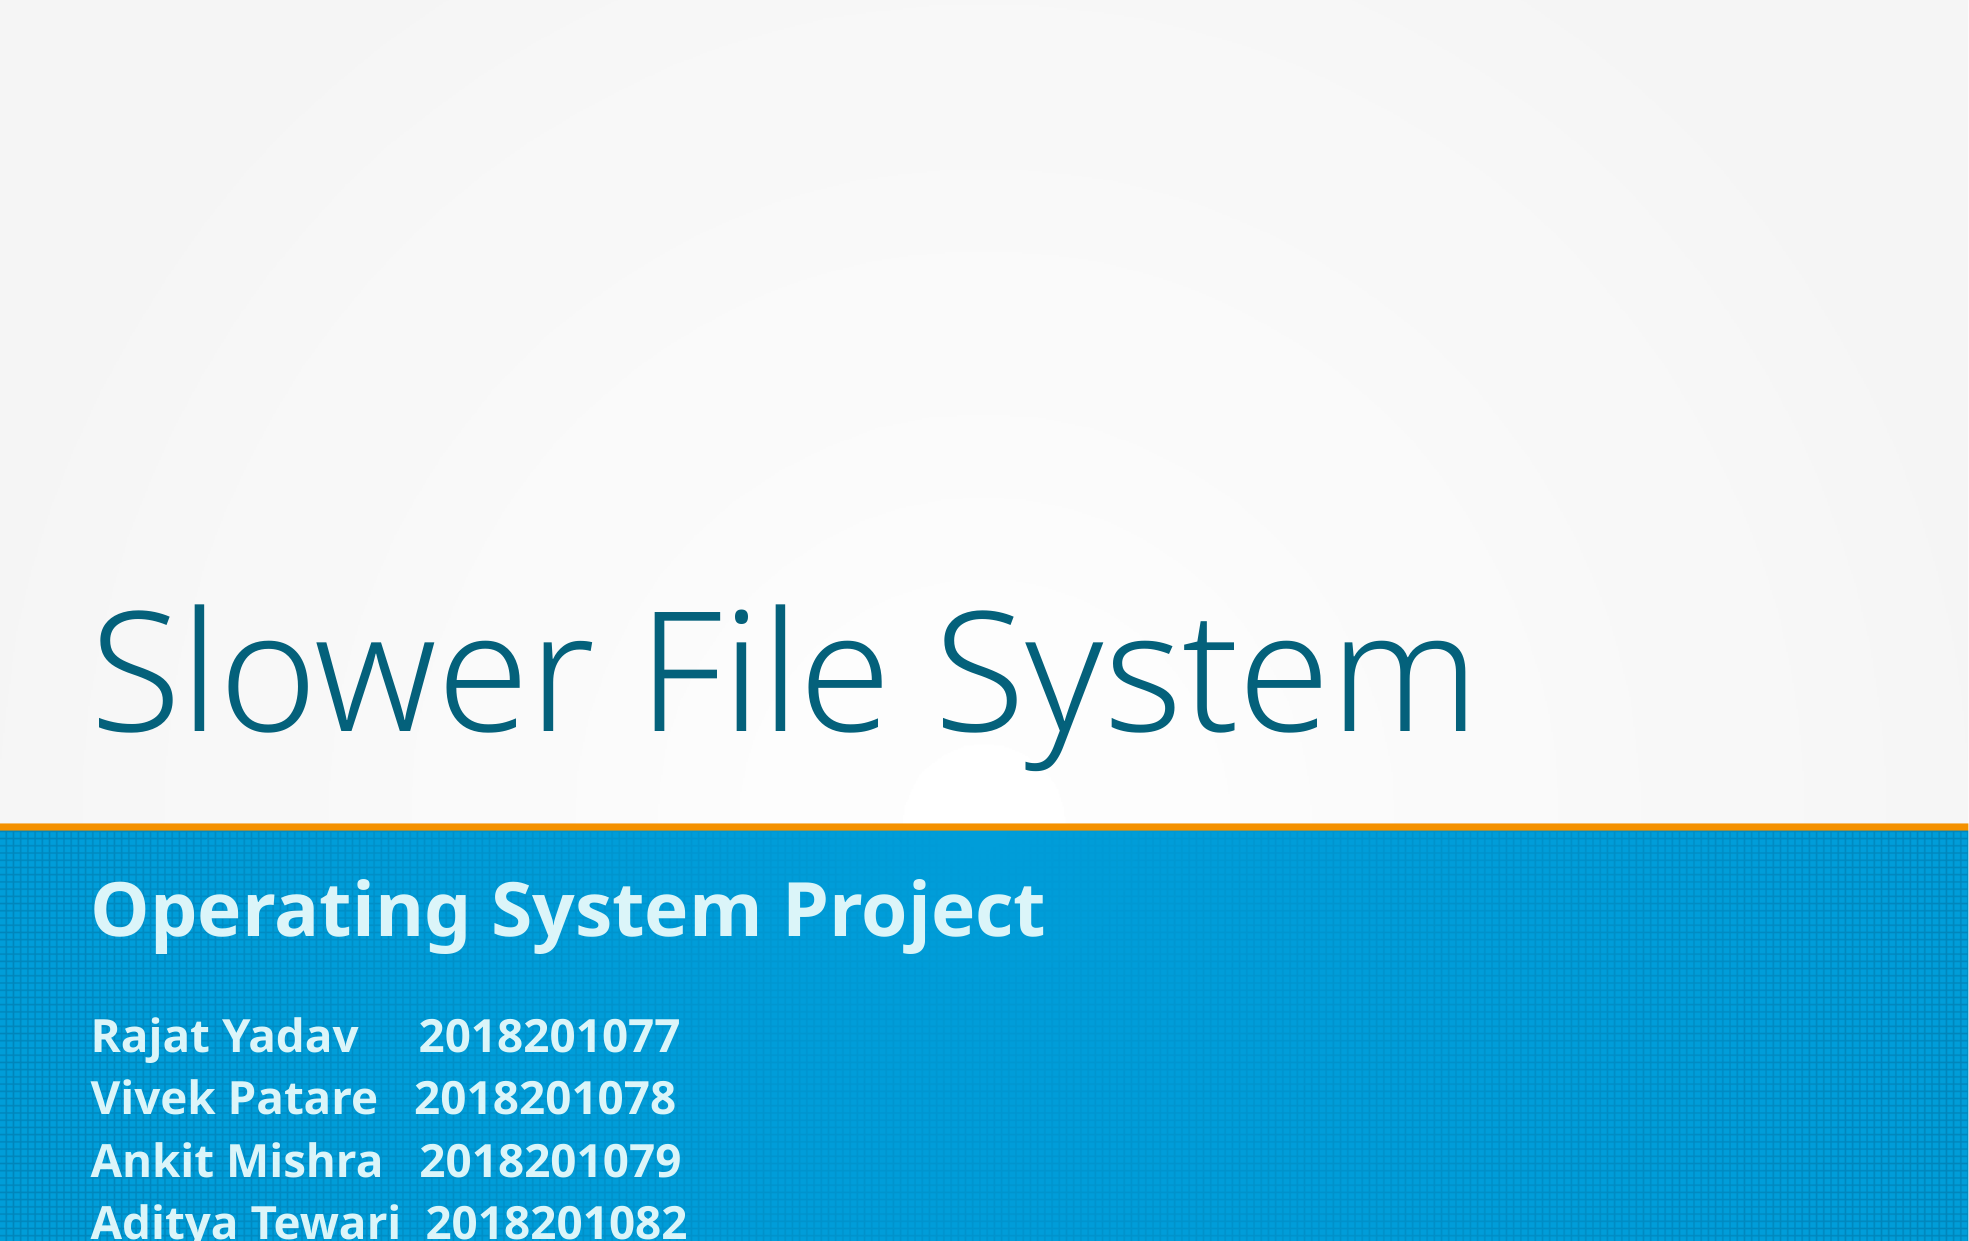

# Slower File System
Operating System Project
Rajat Yadav 2018201077
Vivek Patare 2018201078
Ankit Mishra 2018201079
Aditya Tewari 2018201082